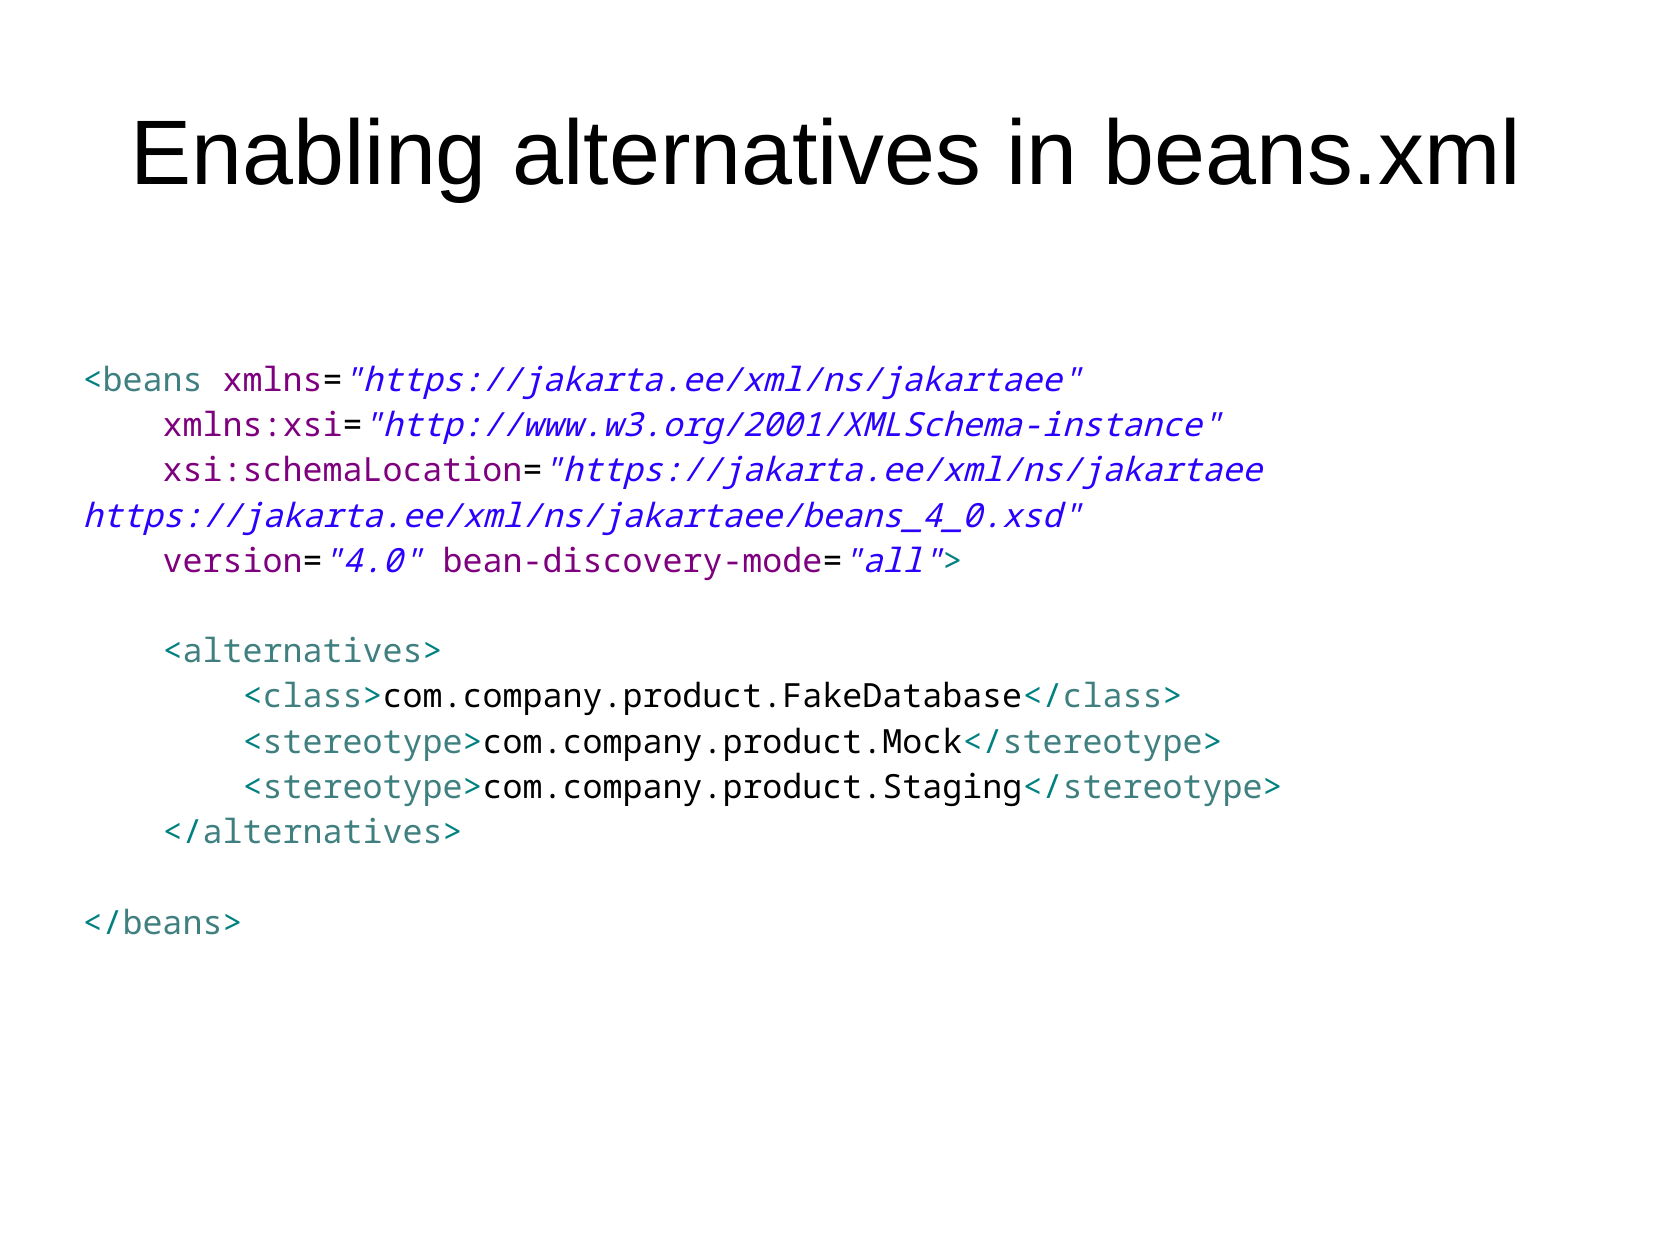

# Enabling alternatives in beans.xml
<beans xmlns="https://jakarta.ee/xml/ns/jakartaee"
 xmlns:xsi="http://www.w3.org/2001/XMLSchema-instance"
 xsi:schemaLocation="https://jakarta.ee/xml/ns/jakartaee https://jakarta.ee/xml/ns/jakartaee/beans_4_0.xsd"
 version="4.0" bean-discovery-mode="all">
 <alternatives>
 <class>com.company.product.FakeDatabase</class>
 <stereotype>com.company.product.Mock</stereotype>
 <stereotype>com.company.product.Staging</stereotype>
 </alternatives>
</beans>